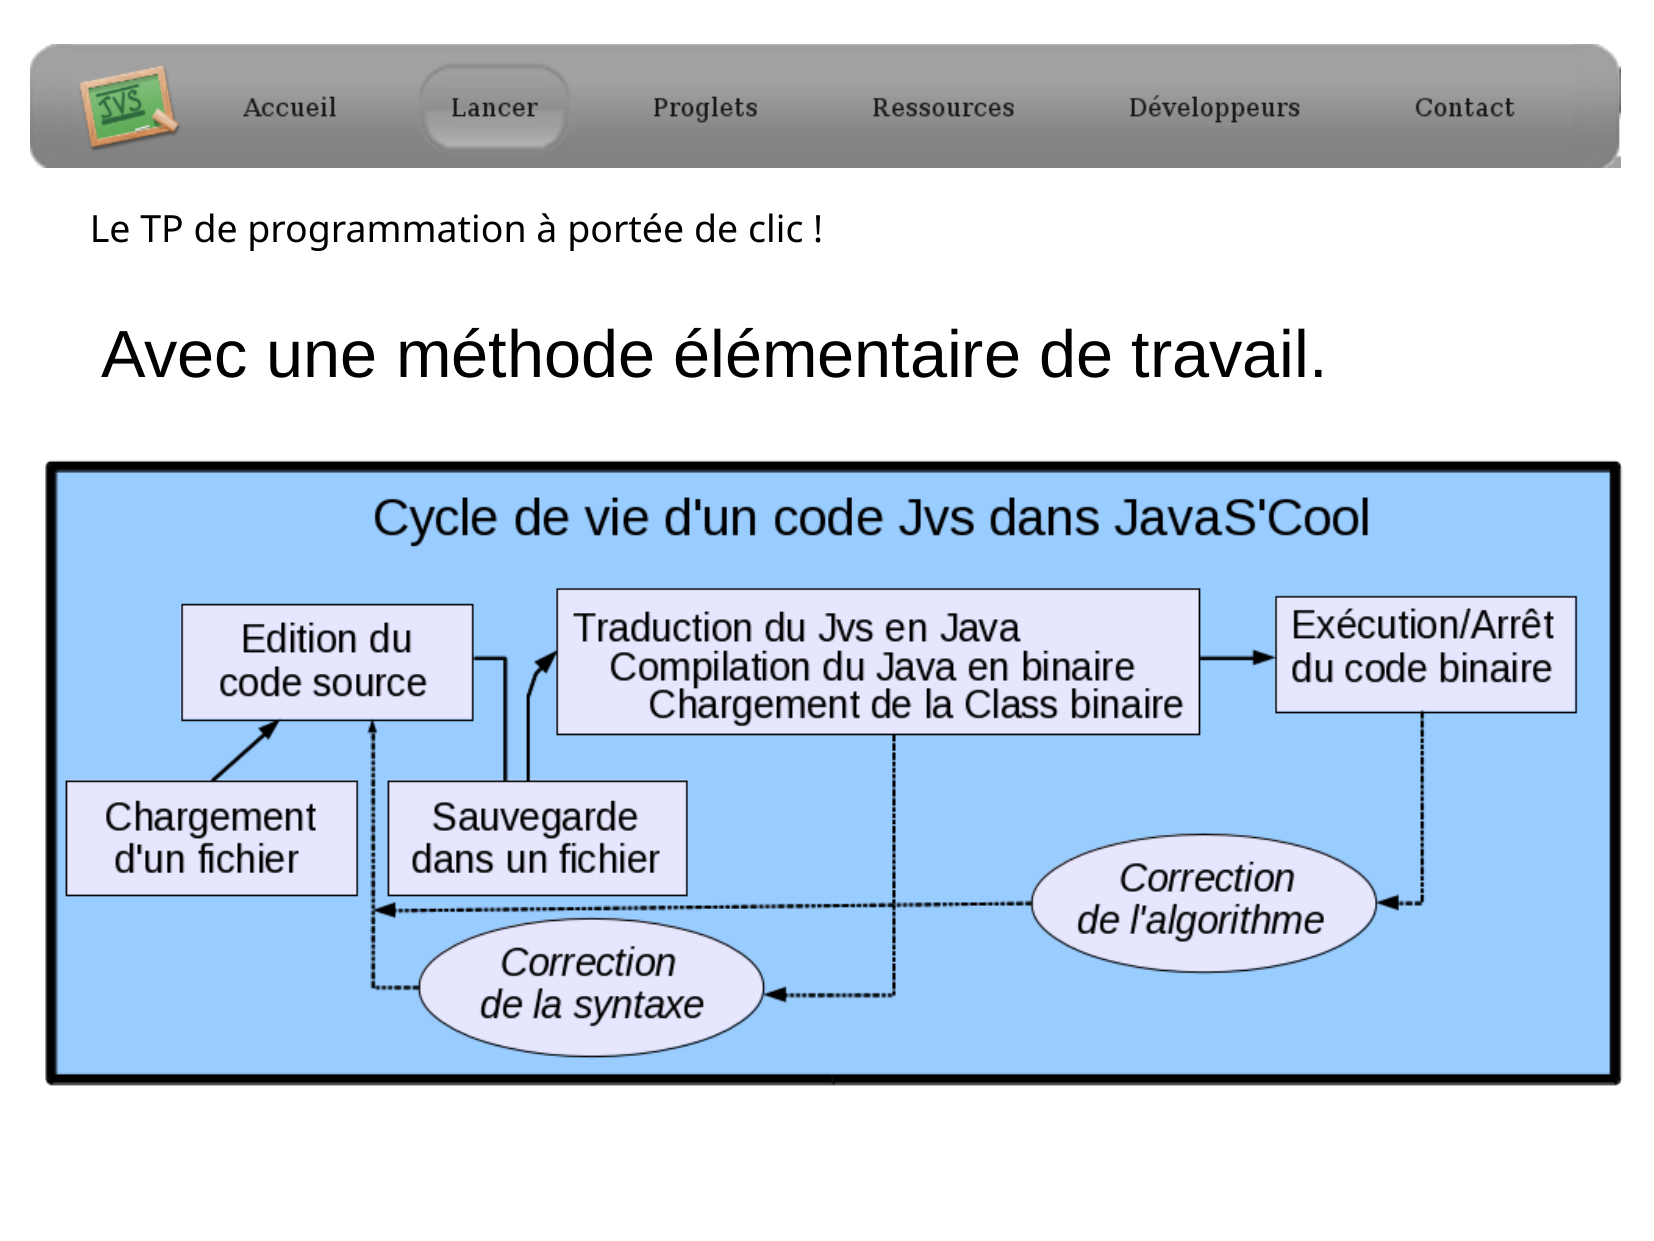

Le TP de programmation à portée de clic !
# Avec une méthode élémentaire de travail.